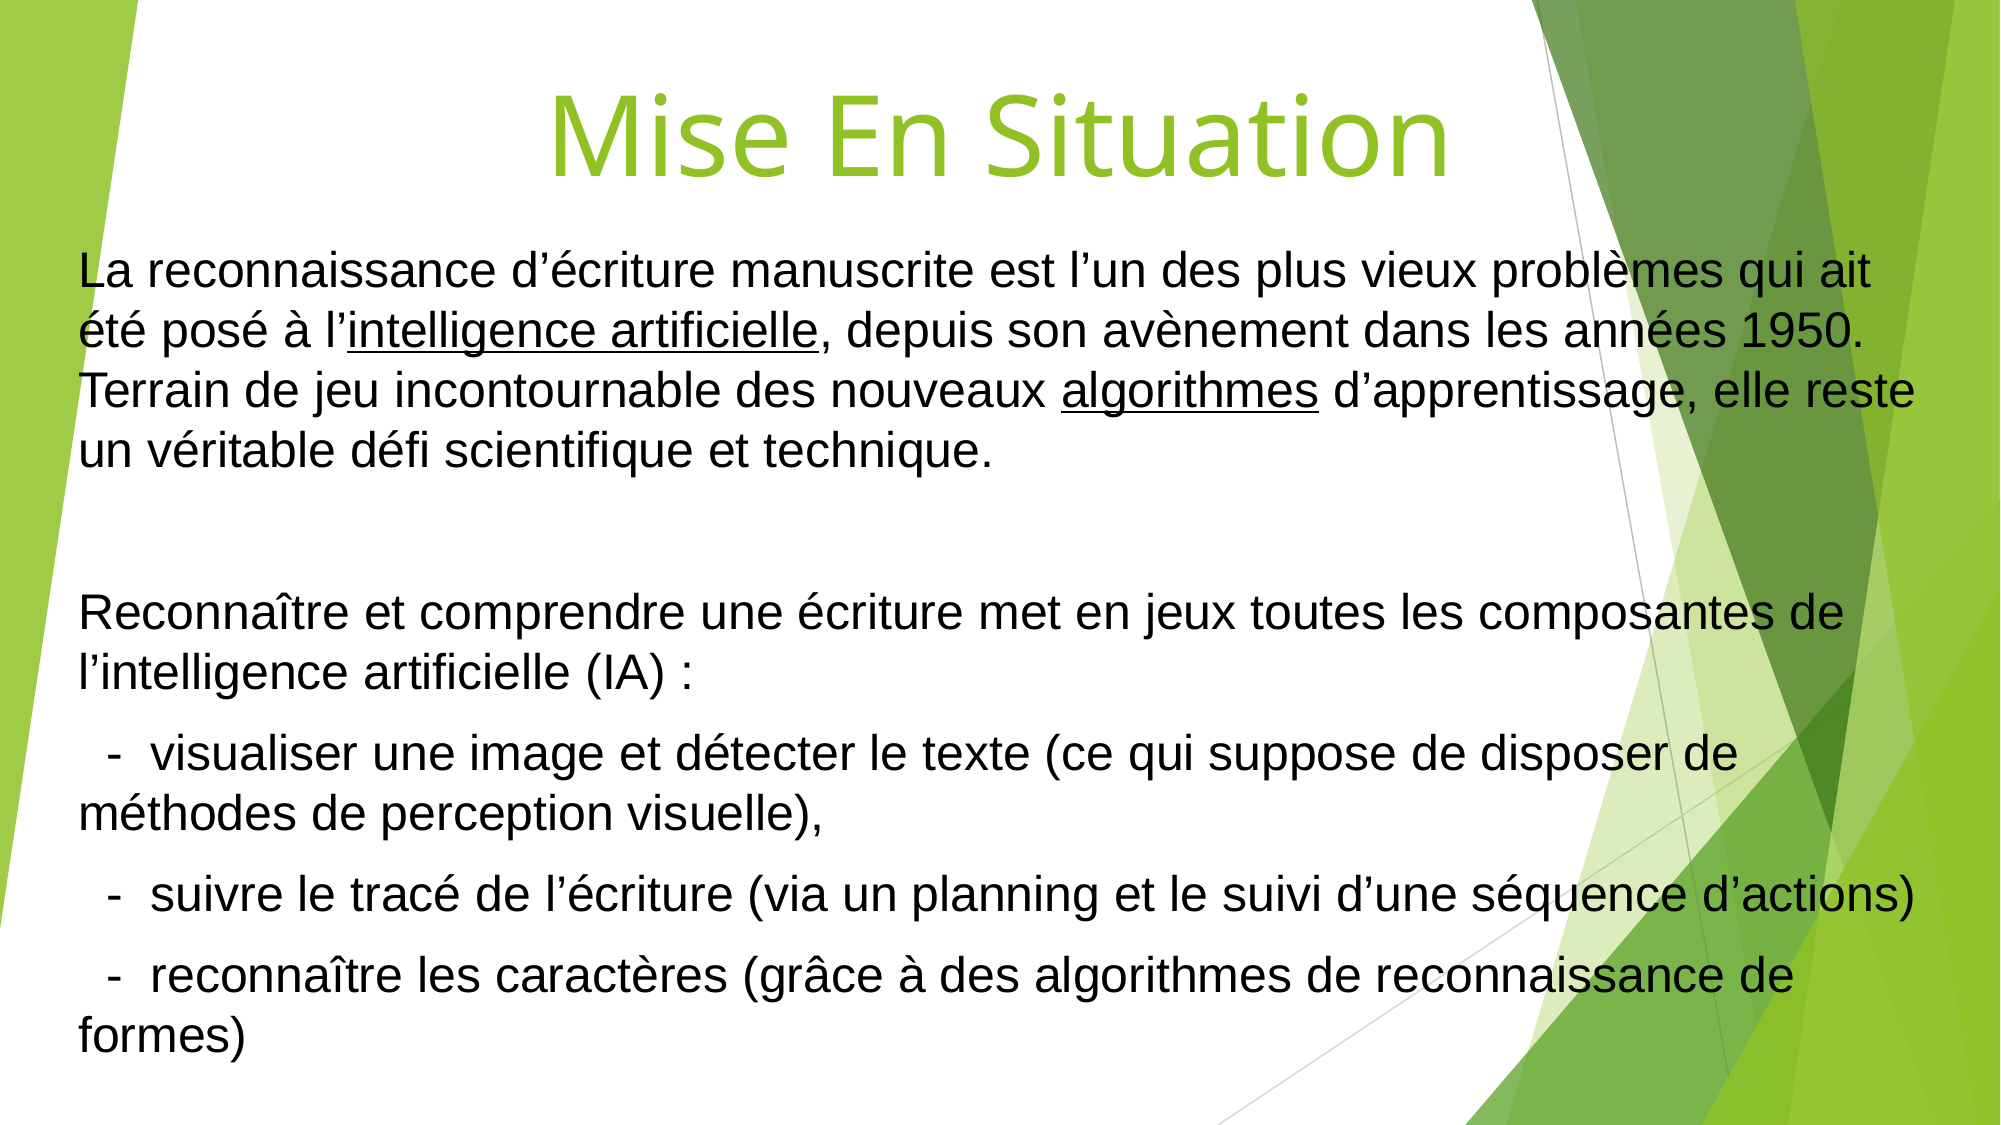

# Mise En Situation
La reconnaissance d’écriture manuscrite est l’un des plus vieux problèmes qui ait été posé à l’intelligence artificielle, depuis son avènement dans les années 1950. Terrain de jeu incontournable des nouveaux algorithmes d’apprentissage, elle reste un véritable défi scientifique et technique.
Reconnaître et comprendre une écriture met en jeux toutes les composantes de l’intelligence artificielle (IA) :
 - visualiser une image et détecter le texte (ce qui suppose de disposer de méthodes de perception visuelle),
 - suivre le tracé de l’écriture (via un planning et le suivi d’une séquence d’actions)
 - reconnaître les caractères (grâce à des algorithmes de reconnaissance de formes)